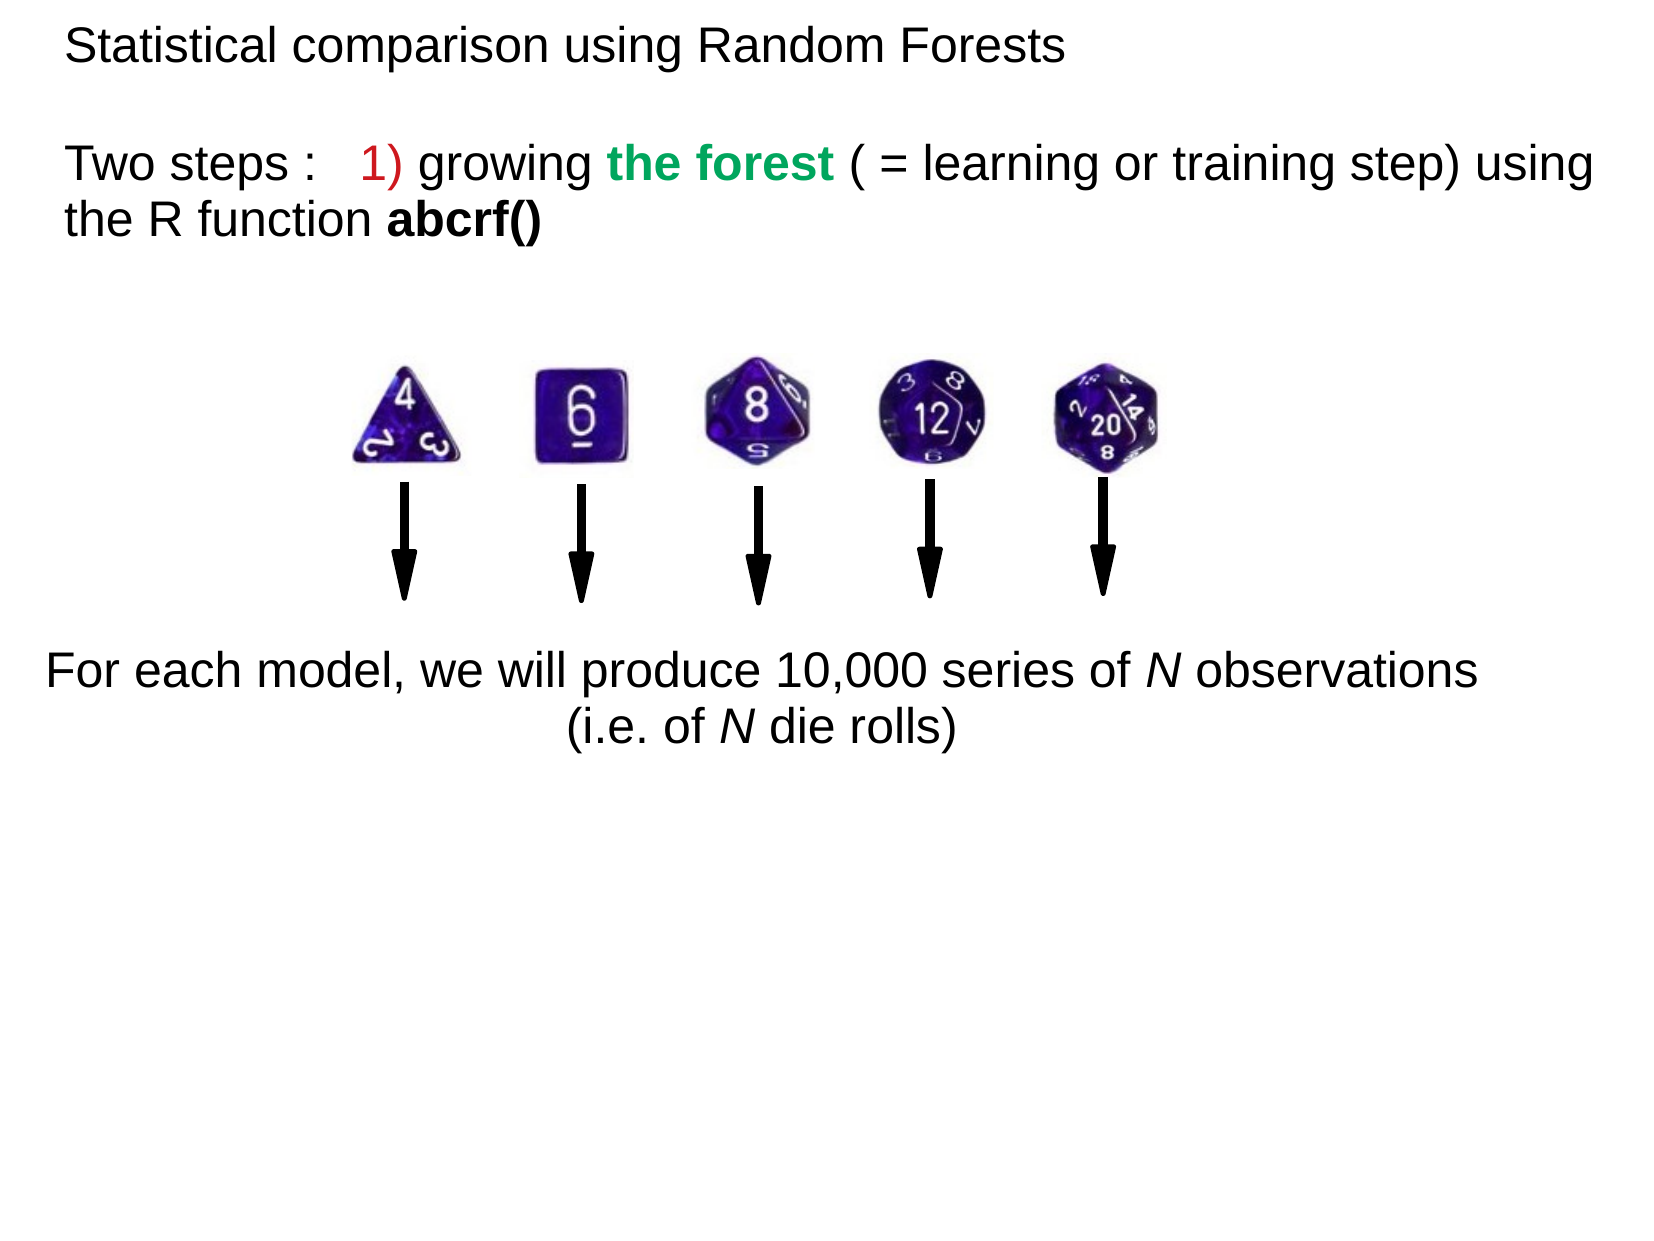

Statistical comparison using Random Forests
Two steps : 	1) growing the forest ( = learning or training step) using the R function abcrf()
For each model, we will produce 10,000 series of N observations (i.e. of N die rolls)